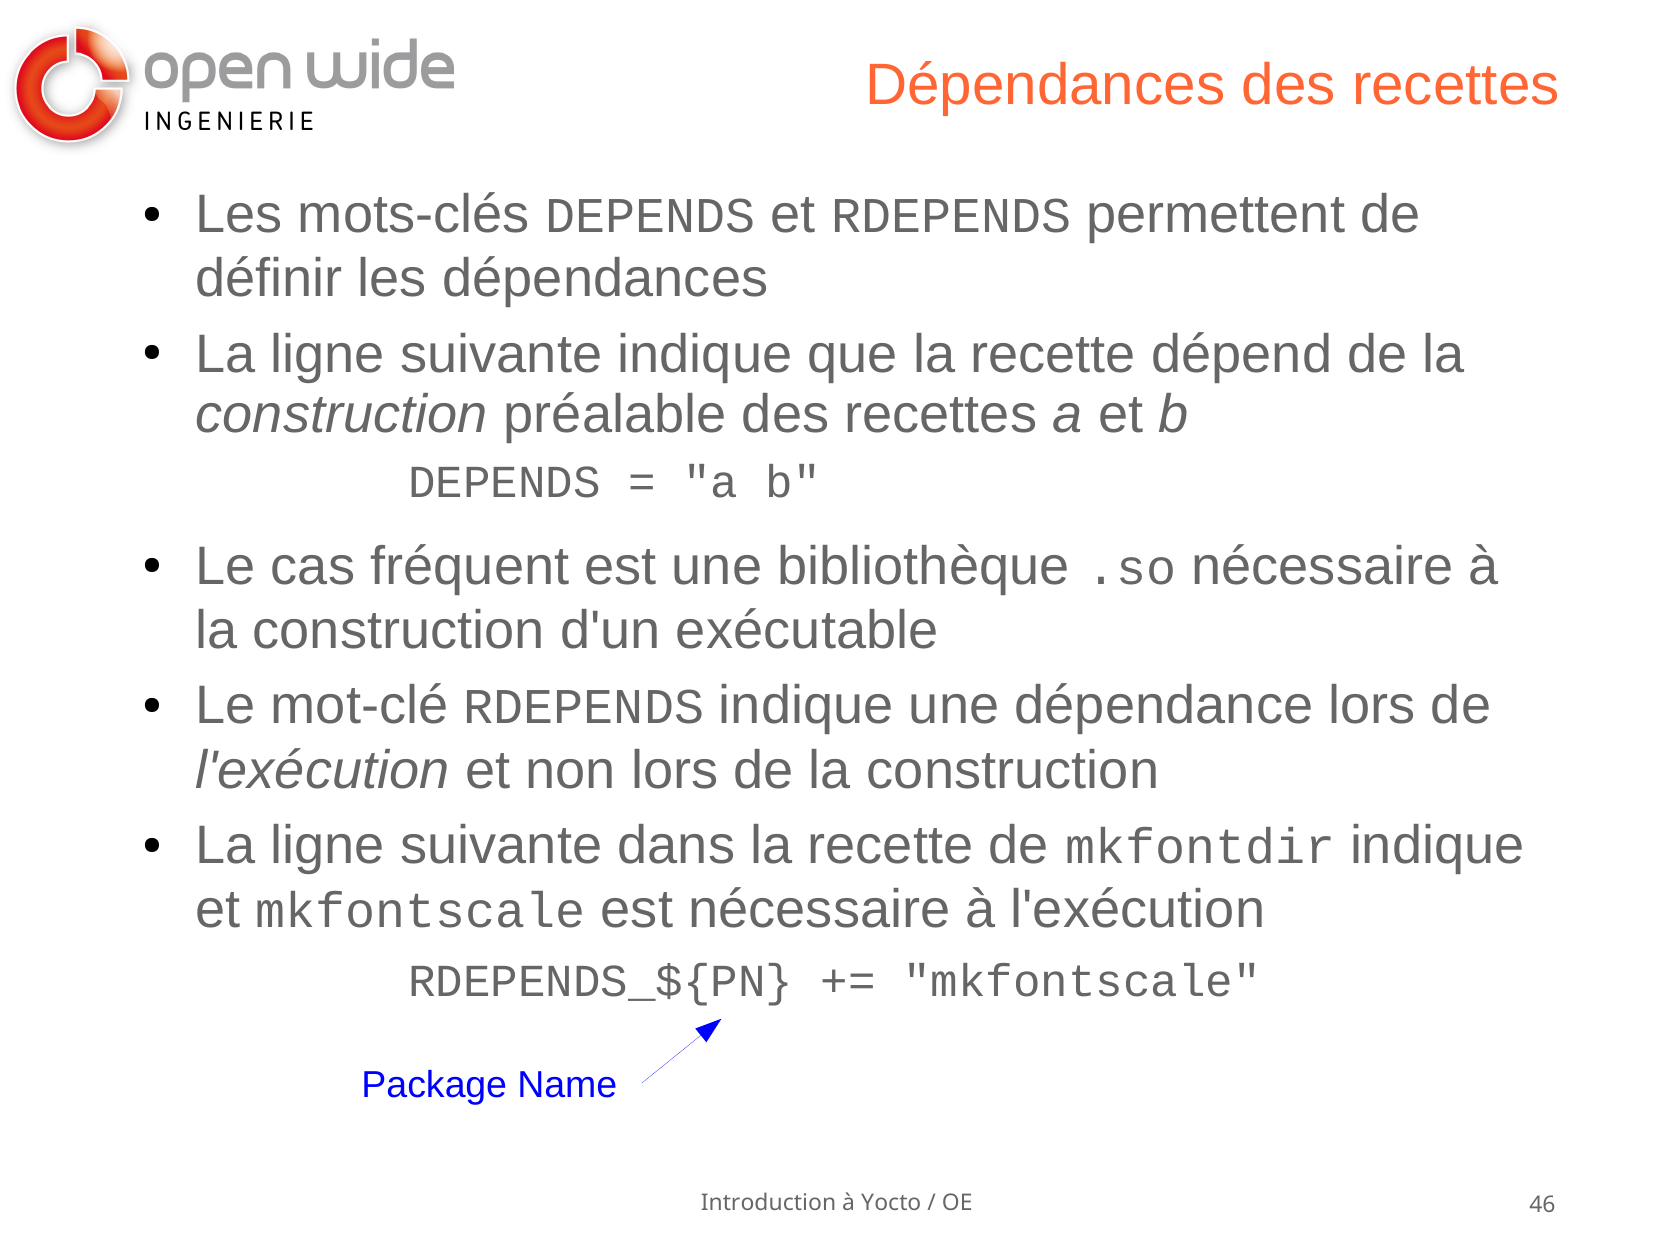

# Dépendances des recettes
Les mots-clés DEPENDS et RDEPENDS permettent de définir les dépendances
La ligne suivante indique que la recette dépend de la construction préalable des recettes a et b
DEPENDS = "a b"
Le cas fréquent est une bibliothèque .so nécessaire à la construction d'un exécutable
Le mot-clé RDEPENDS indique une dépendance lors de l'exécution et non lors de la construction
La ligne suivante dans la recette de mkfontdir indique et mkfontscale est nécessaire à l'exécution
RDEPENDS_${PN} += "mkfontscale"
Package Name